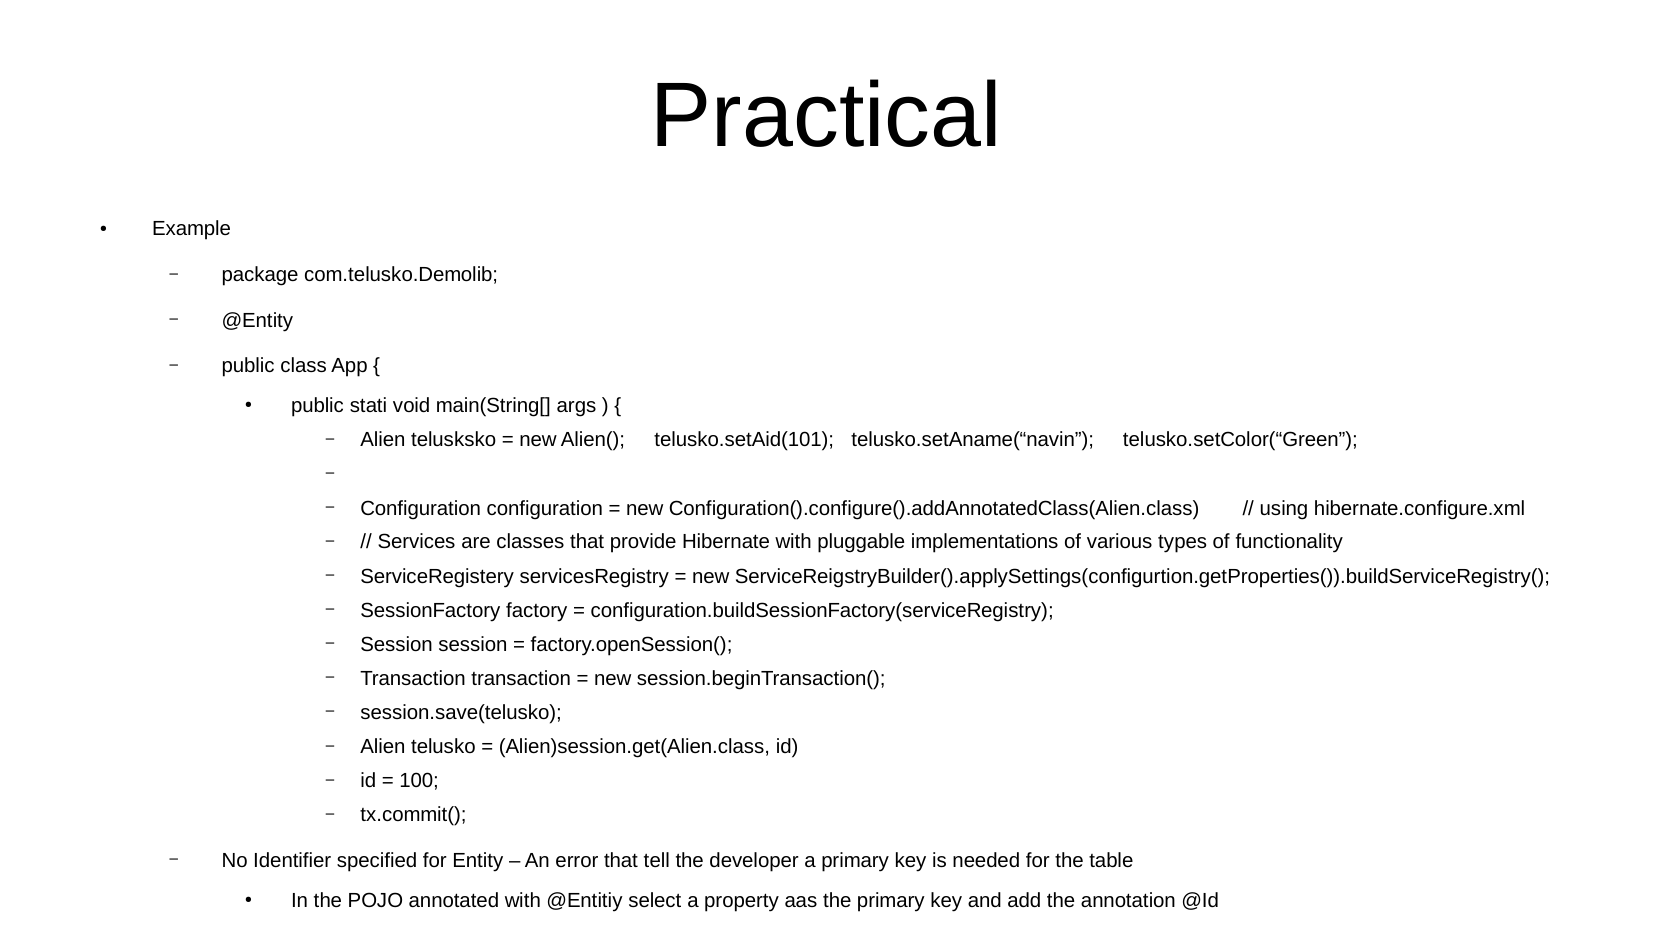

# Practical
Example
package com.telusko.Demolib;
@Entity
public class App {
public stati void main(String[] args ) {
Alien telusksko = new Alien();	telusko.setAid(101); telusko.setAname(“navin”); telusko.setColor(“Green”);
Configuration configuration = new Configuration().configure().addAnnotatedClass(Alien.class) 	// using hibernate.configure.xml
// Services are classes that provide Hibernate with pluggable implementations of various types of functionality
ServiceRegistery servicesRegistry = new ServiceReigstryBuilder().applySettings(configurtion.getProperties()).buildServiceRegistry();
SessionFactory factory = configuration.buildSessionFactory(serviceRegistry);
Session session = factory.openSession();
Transaction transaction = new session.beginTransaction();
session.save(telusko);
Alien telusko = (Alien)session.get(Alien.class, id)
id = 100;
tx.commit();
No Identifier specified for Entity – An error that tell the developer a primary key is needed for the table
In the POJO annotated with @Entitiy select a property aas the primary key and add the annotation @Id